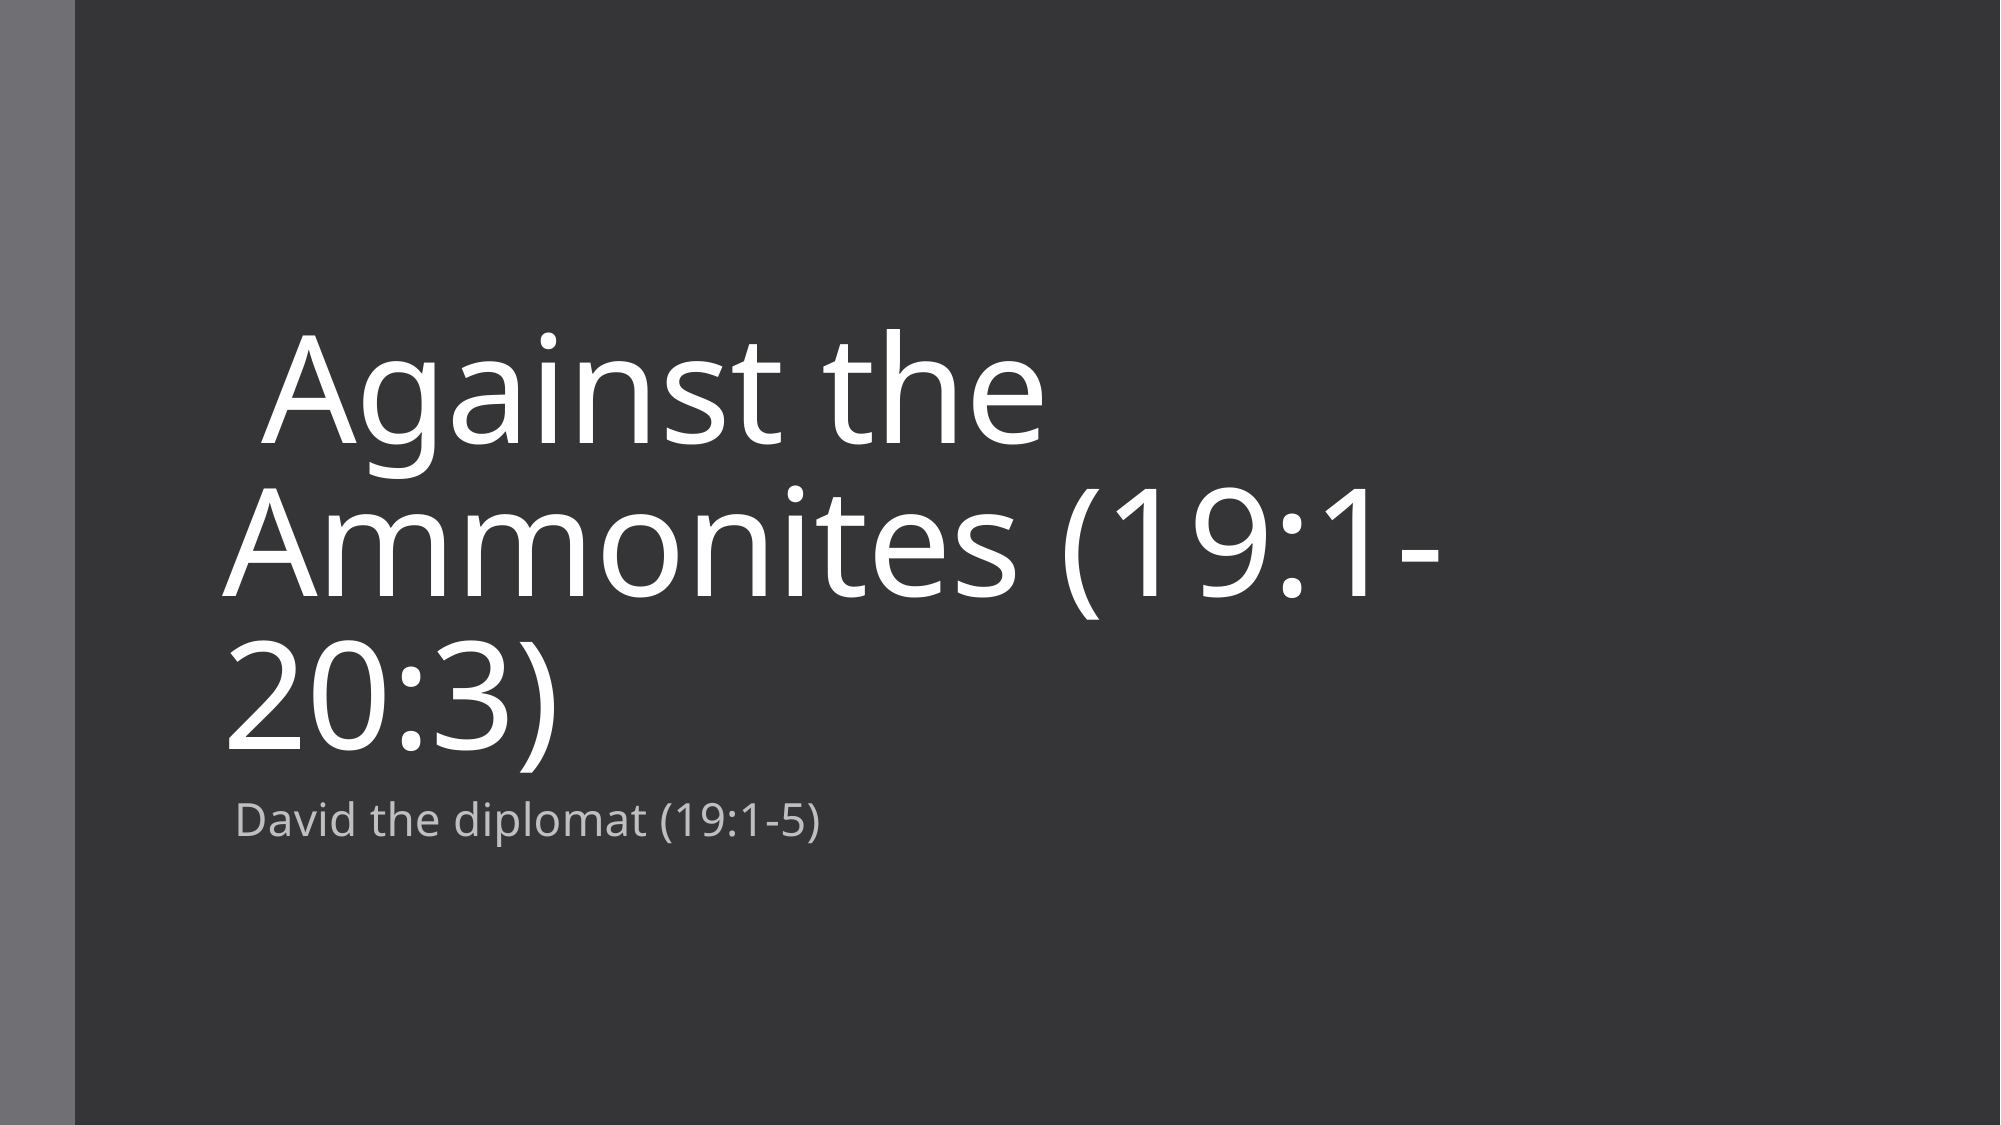

# Against the Ammonites (19:1-20:3)
 David the diplomat (19:1-5)